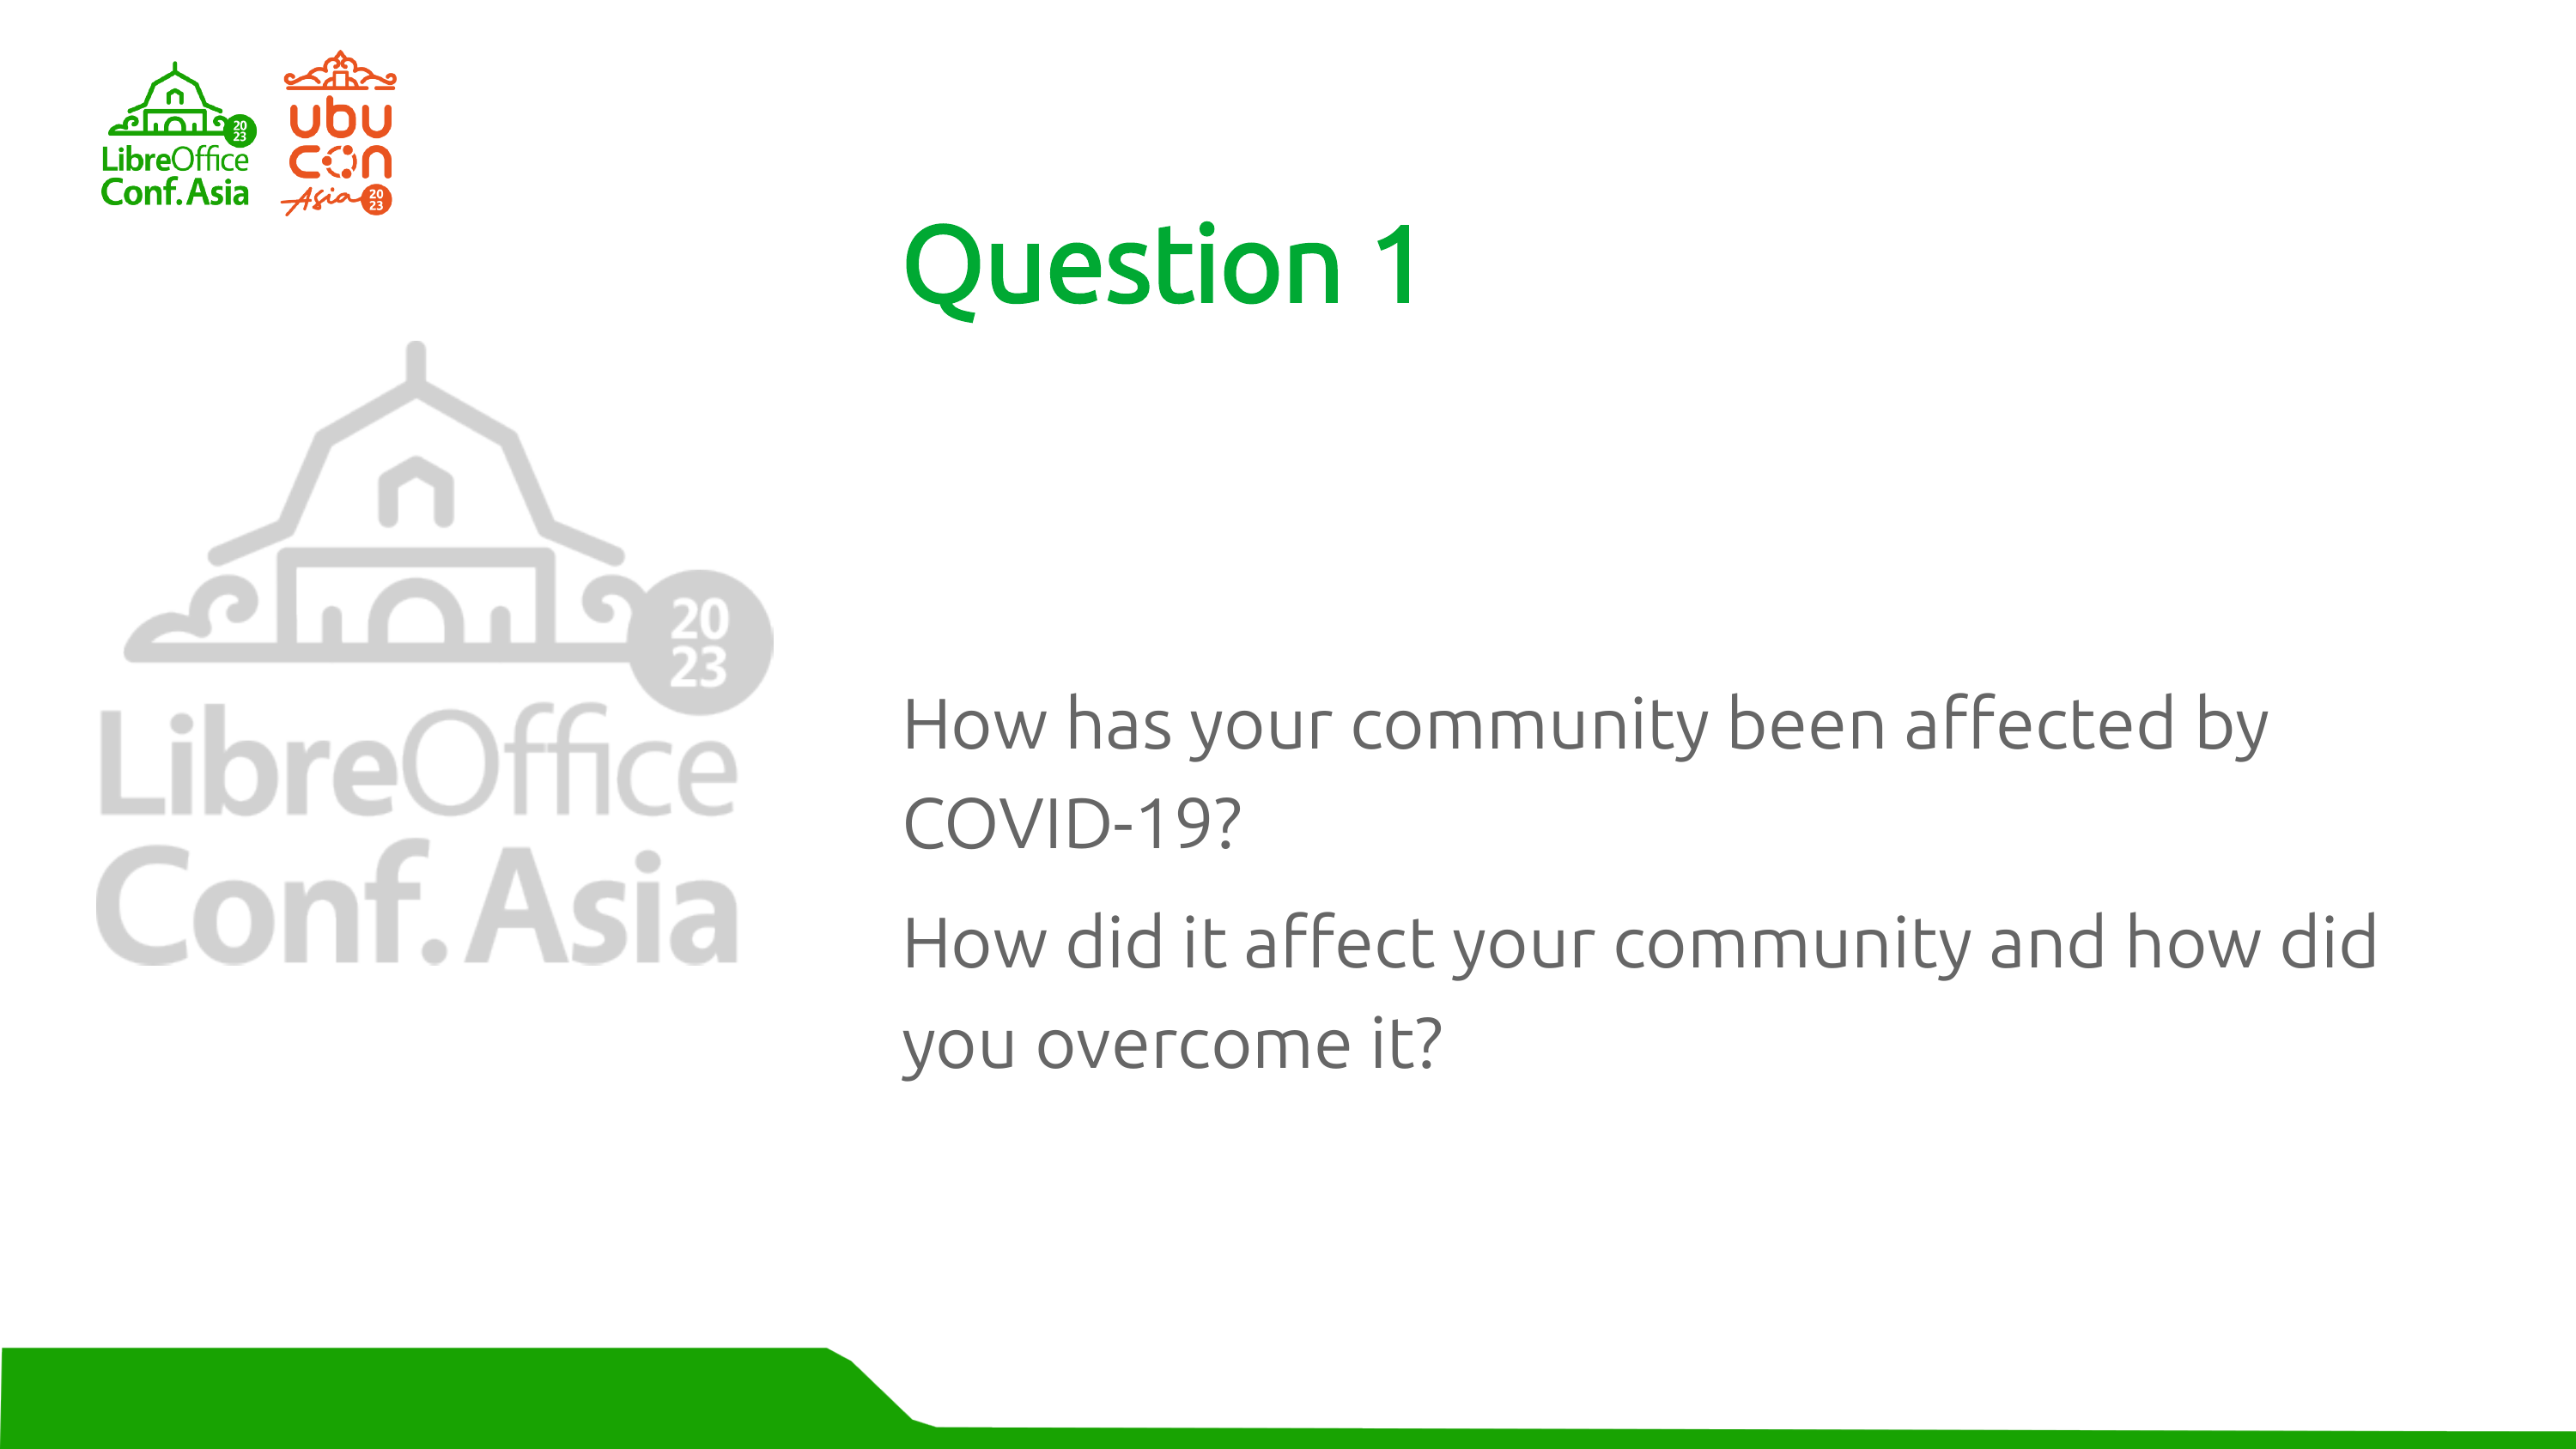

Question 1
# How has your community been affected by COVID-19?
How did it affect your community and how did you overcome it?